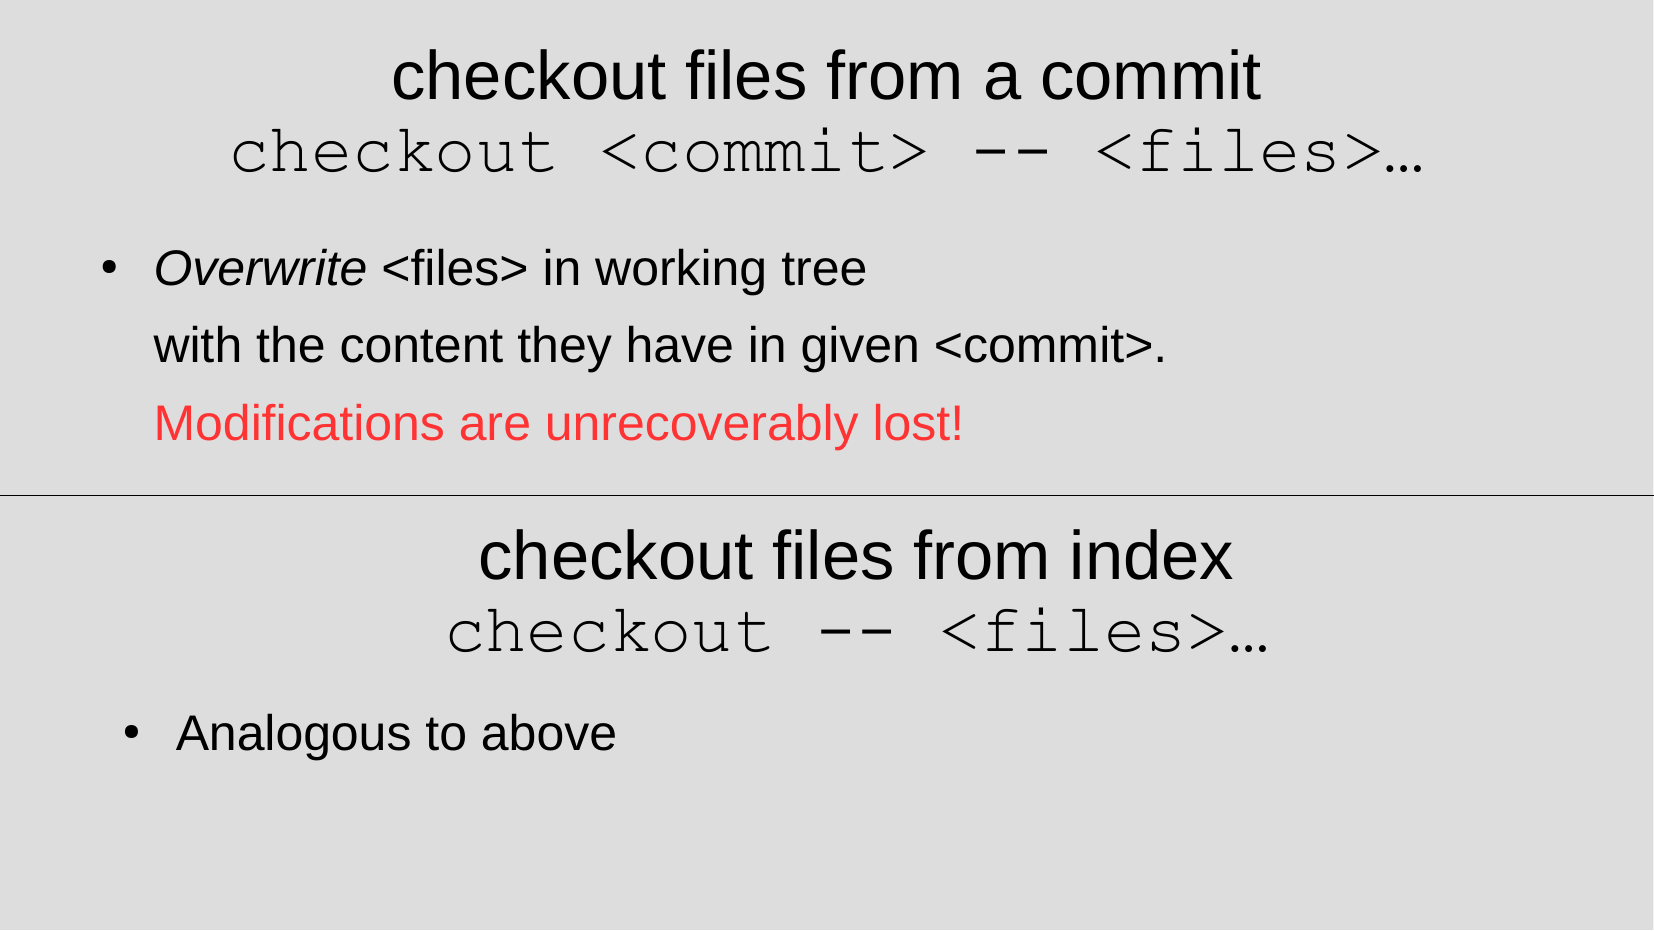

# checkout files from a commit checkout <commit> -- <files>…
Overwrite <files> in working tree
with the content they have in given <commit>.
Modifications are unrecoverably lost!
checkout files from index
checkout -- <files>…
Analogous to above